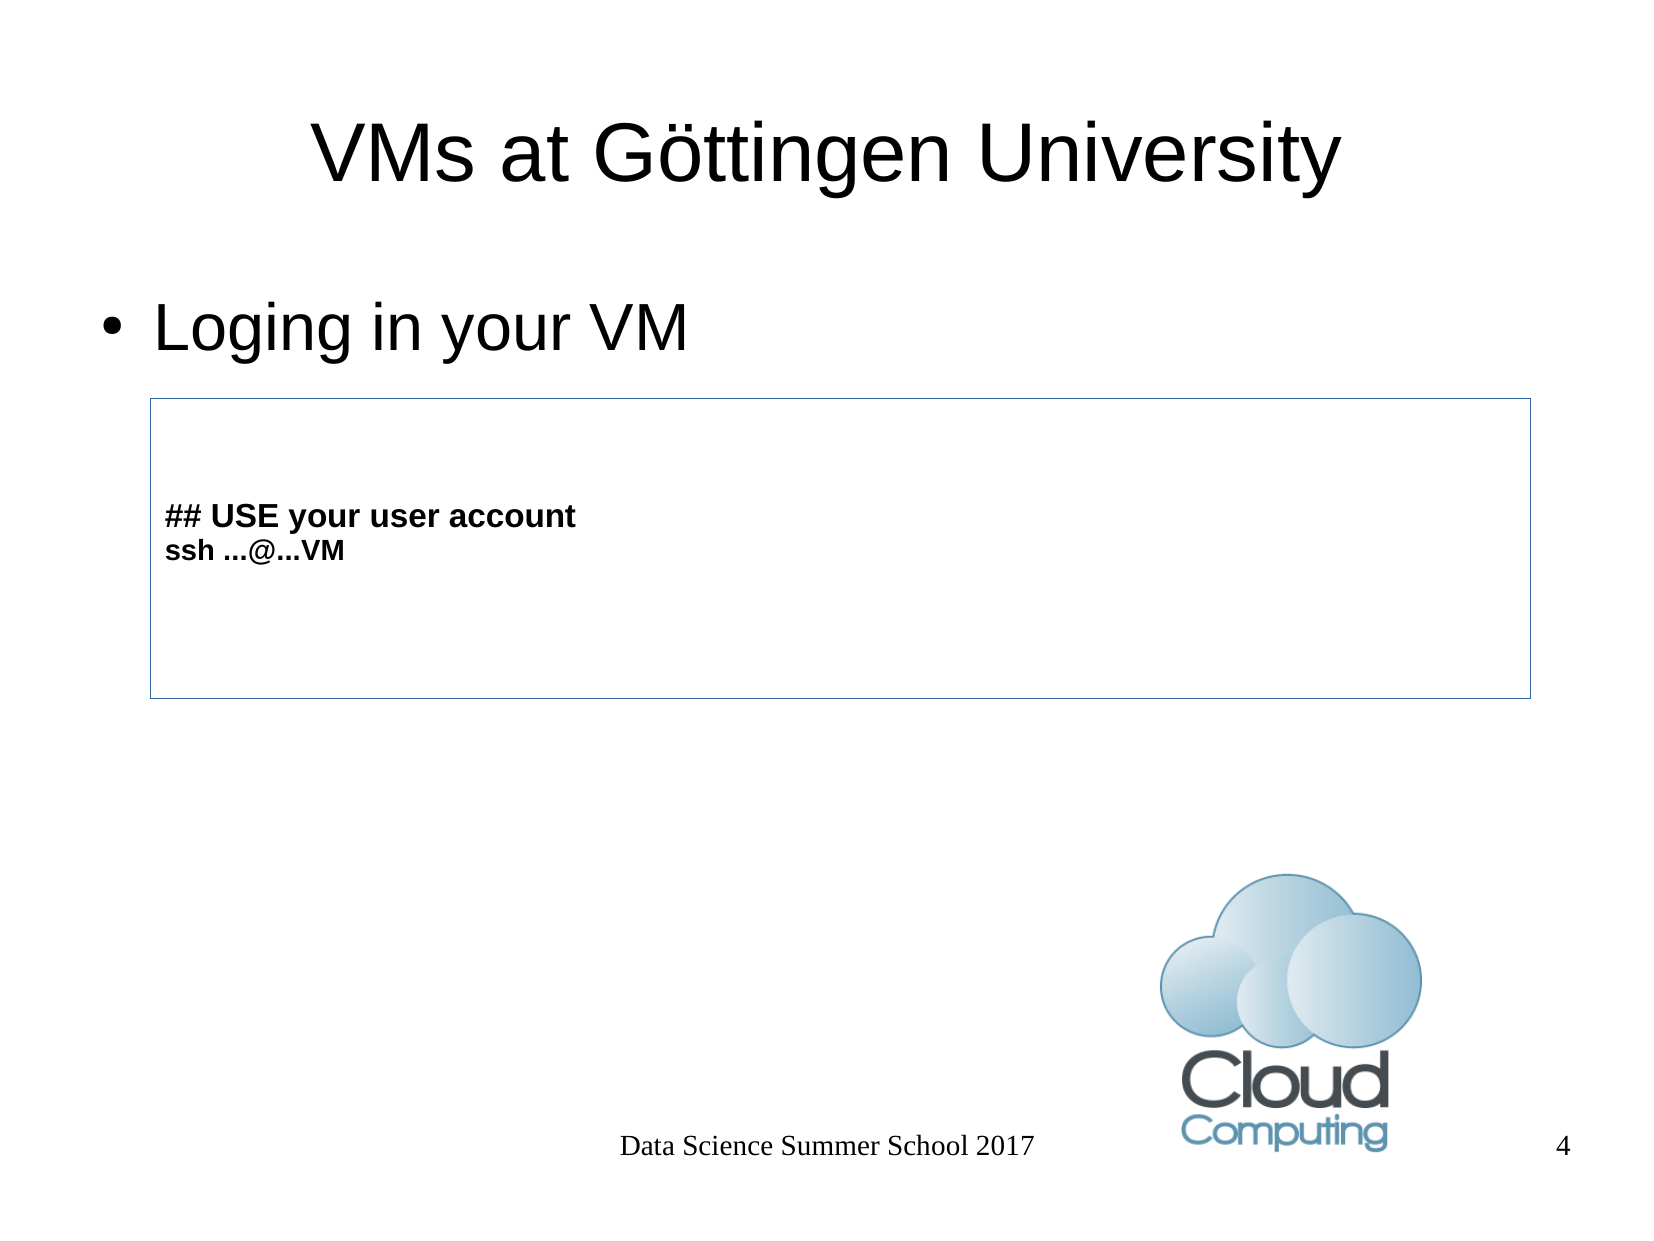

# VMs at Göttingen University
Loging in your VM
## USE your user account
ssh ...@...VM
Data Science Summer School 2017
4